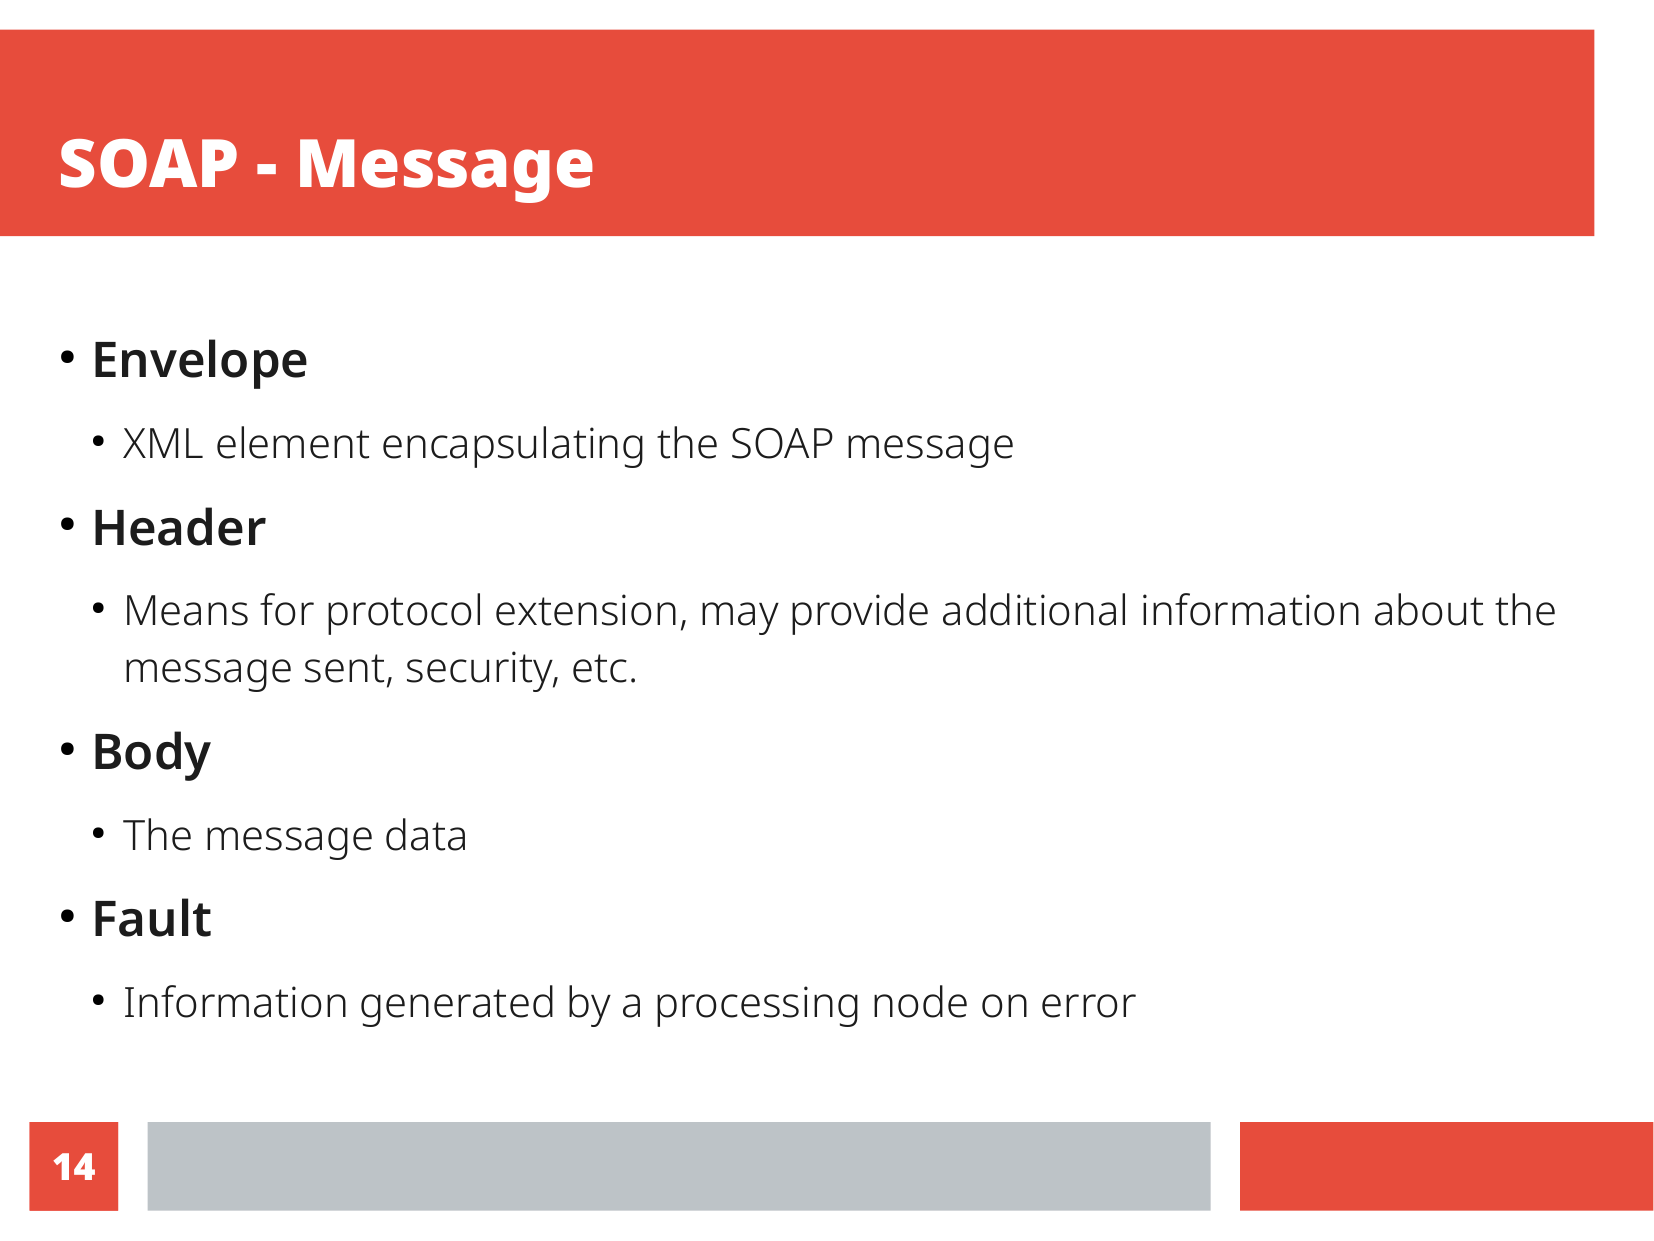

# SOAP - Message
Envelope
XML element encapsulating the SOAP message
Header
Means for protocol extension, may provide additional information about the message sent, security, etc.
Body
The message data
Fault
Information generated by a processing node on error
14